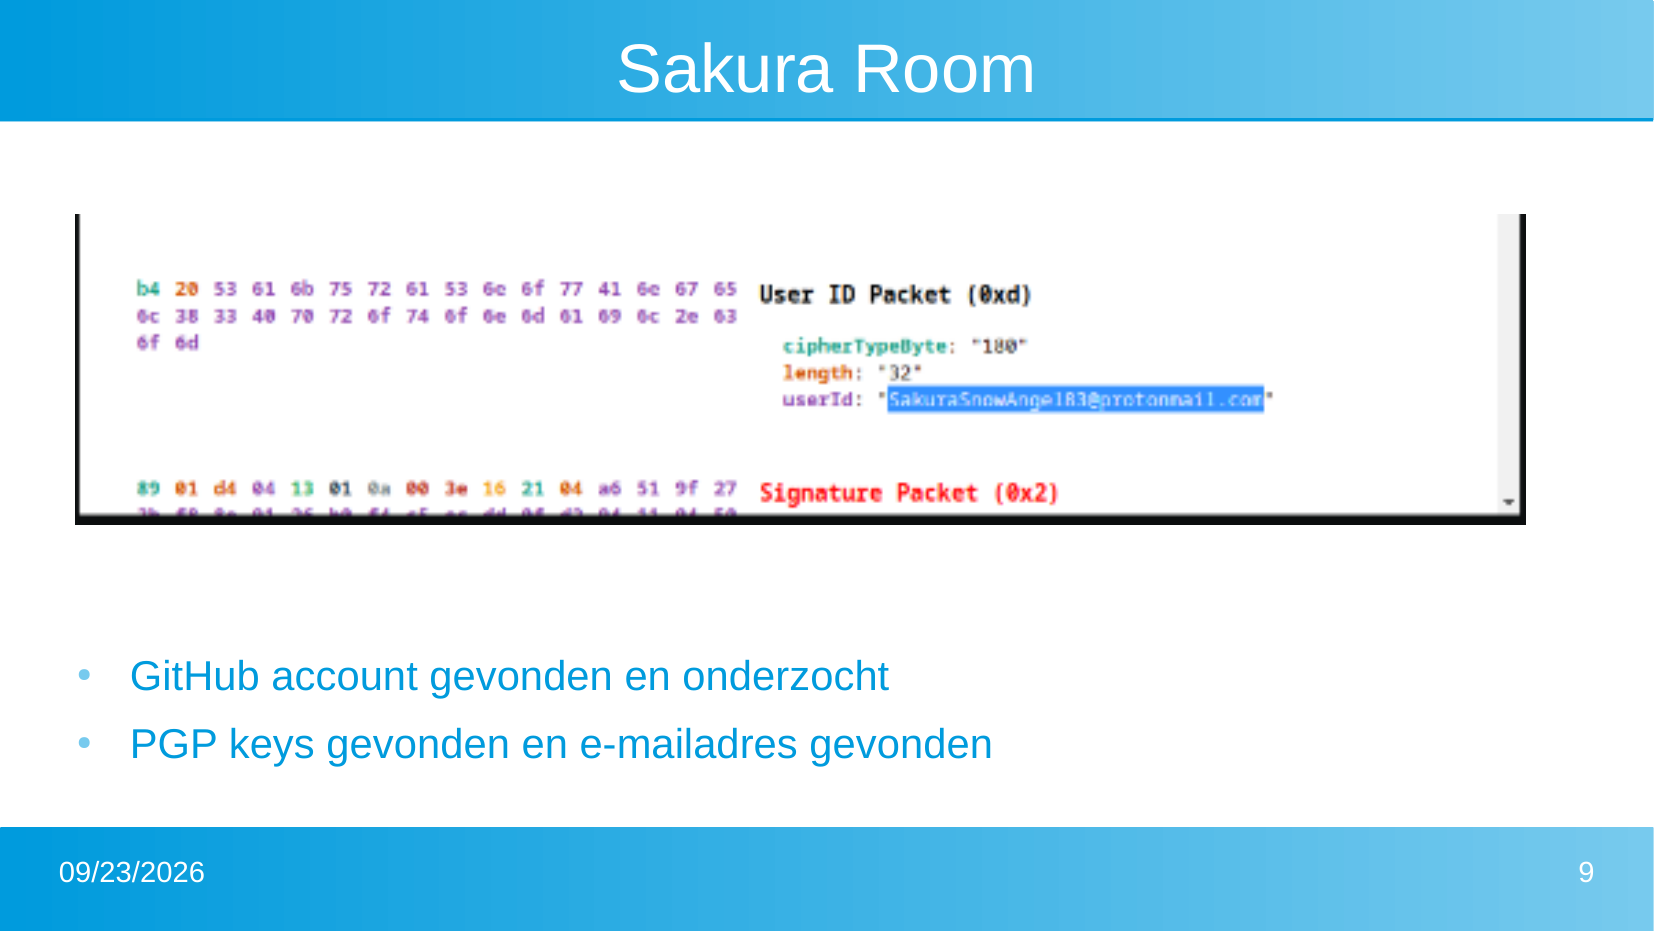

# Sakura Room
GitHub account gevonden en onderzocht
PGP keys gevonden en e-mailadres gevonden
9